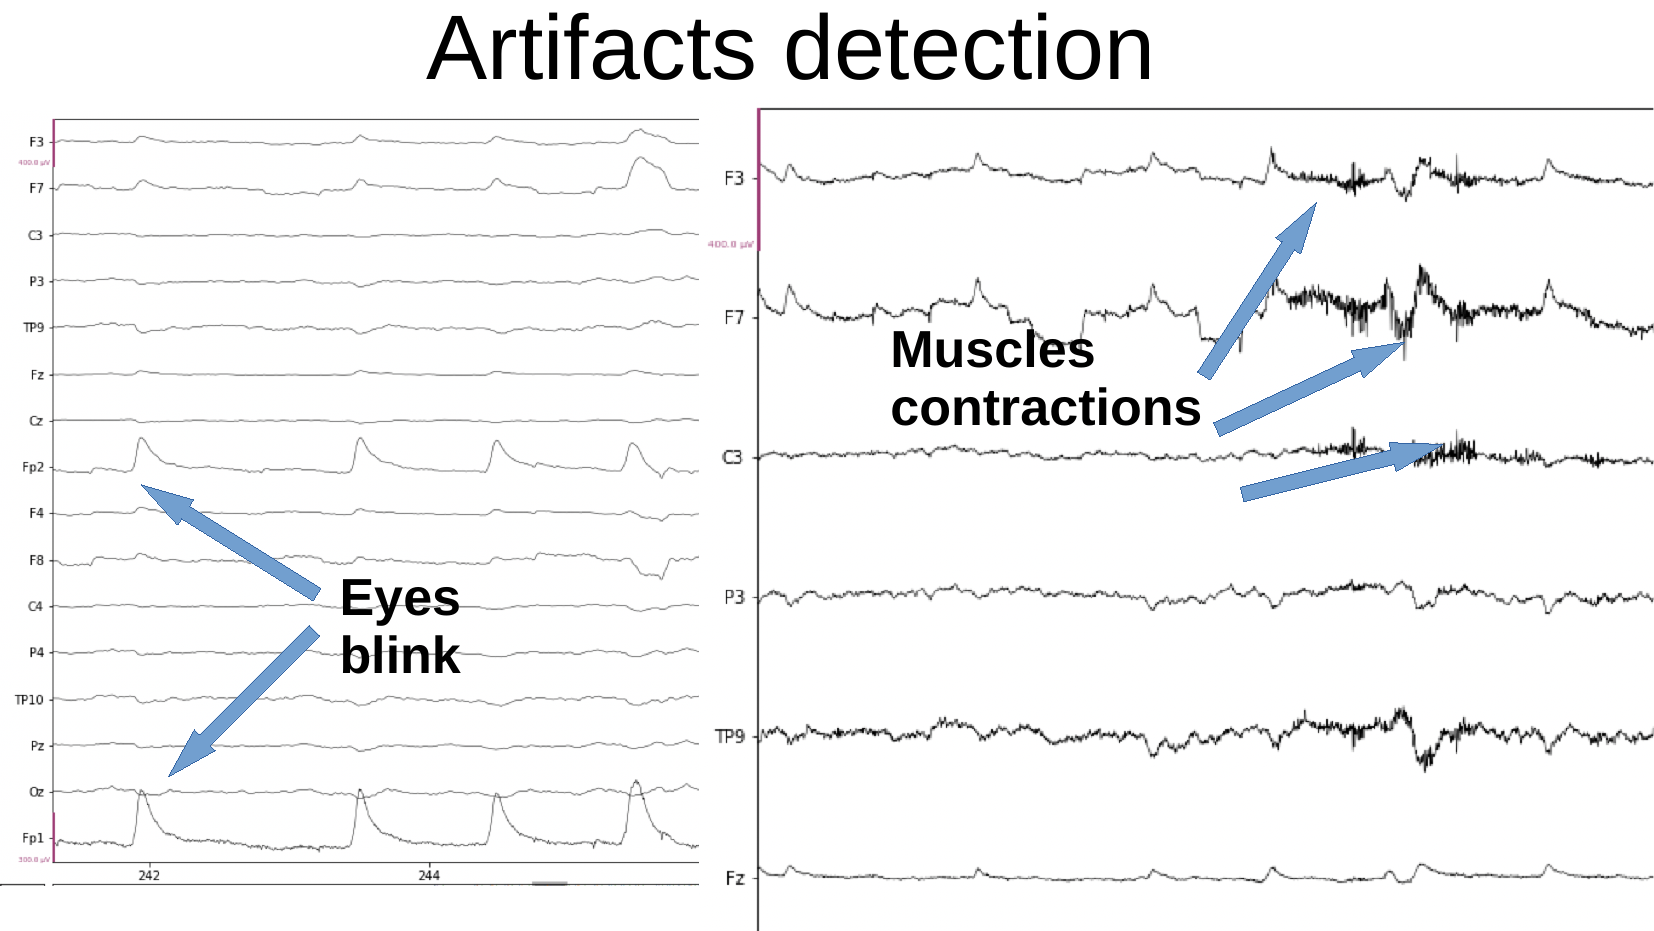

# Artifacts detection
Muscles contractions
Eyes blink